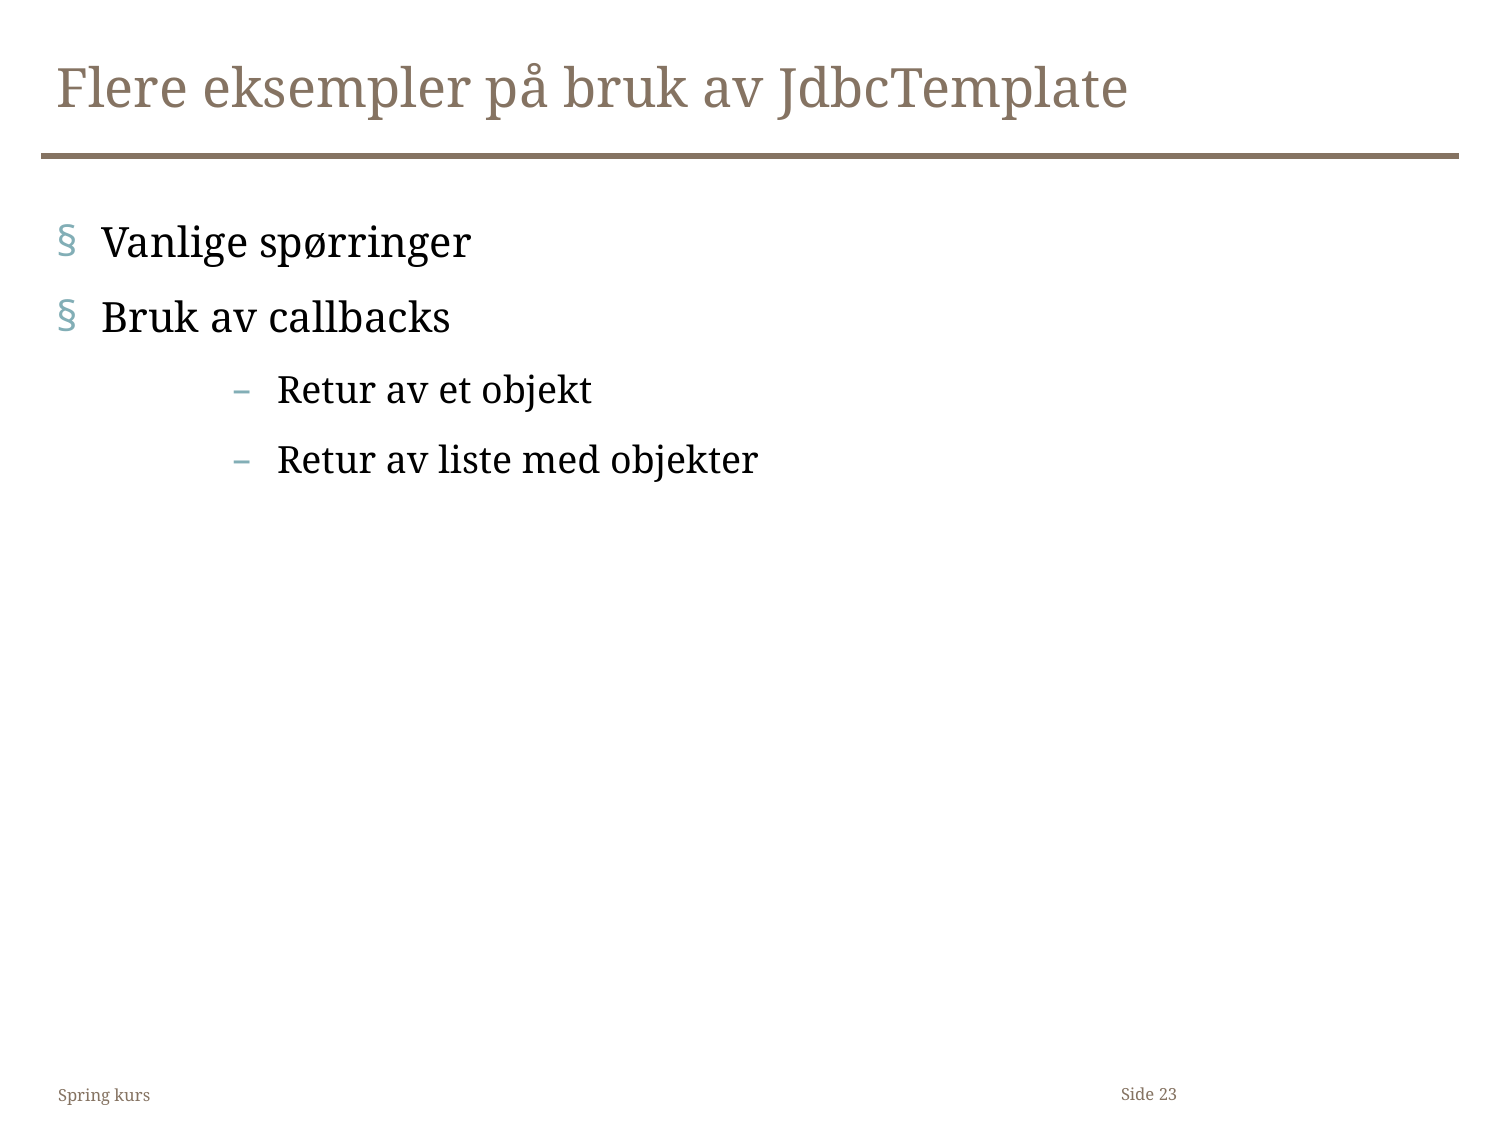

# Flere eksempler på bruk av JdbcTemplate
Vanlige spørringer
Bruk av callbacks
Retur av et objekt
Retur av liste med objekter
Spring kurs
Side